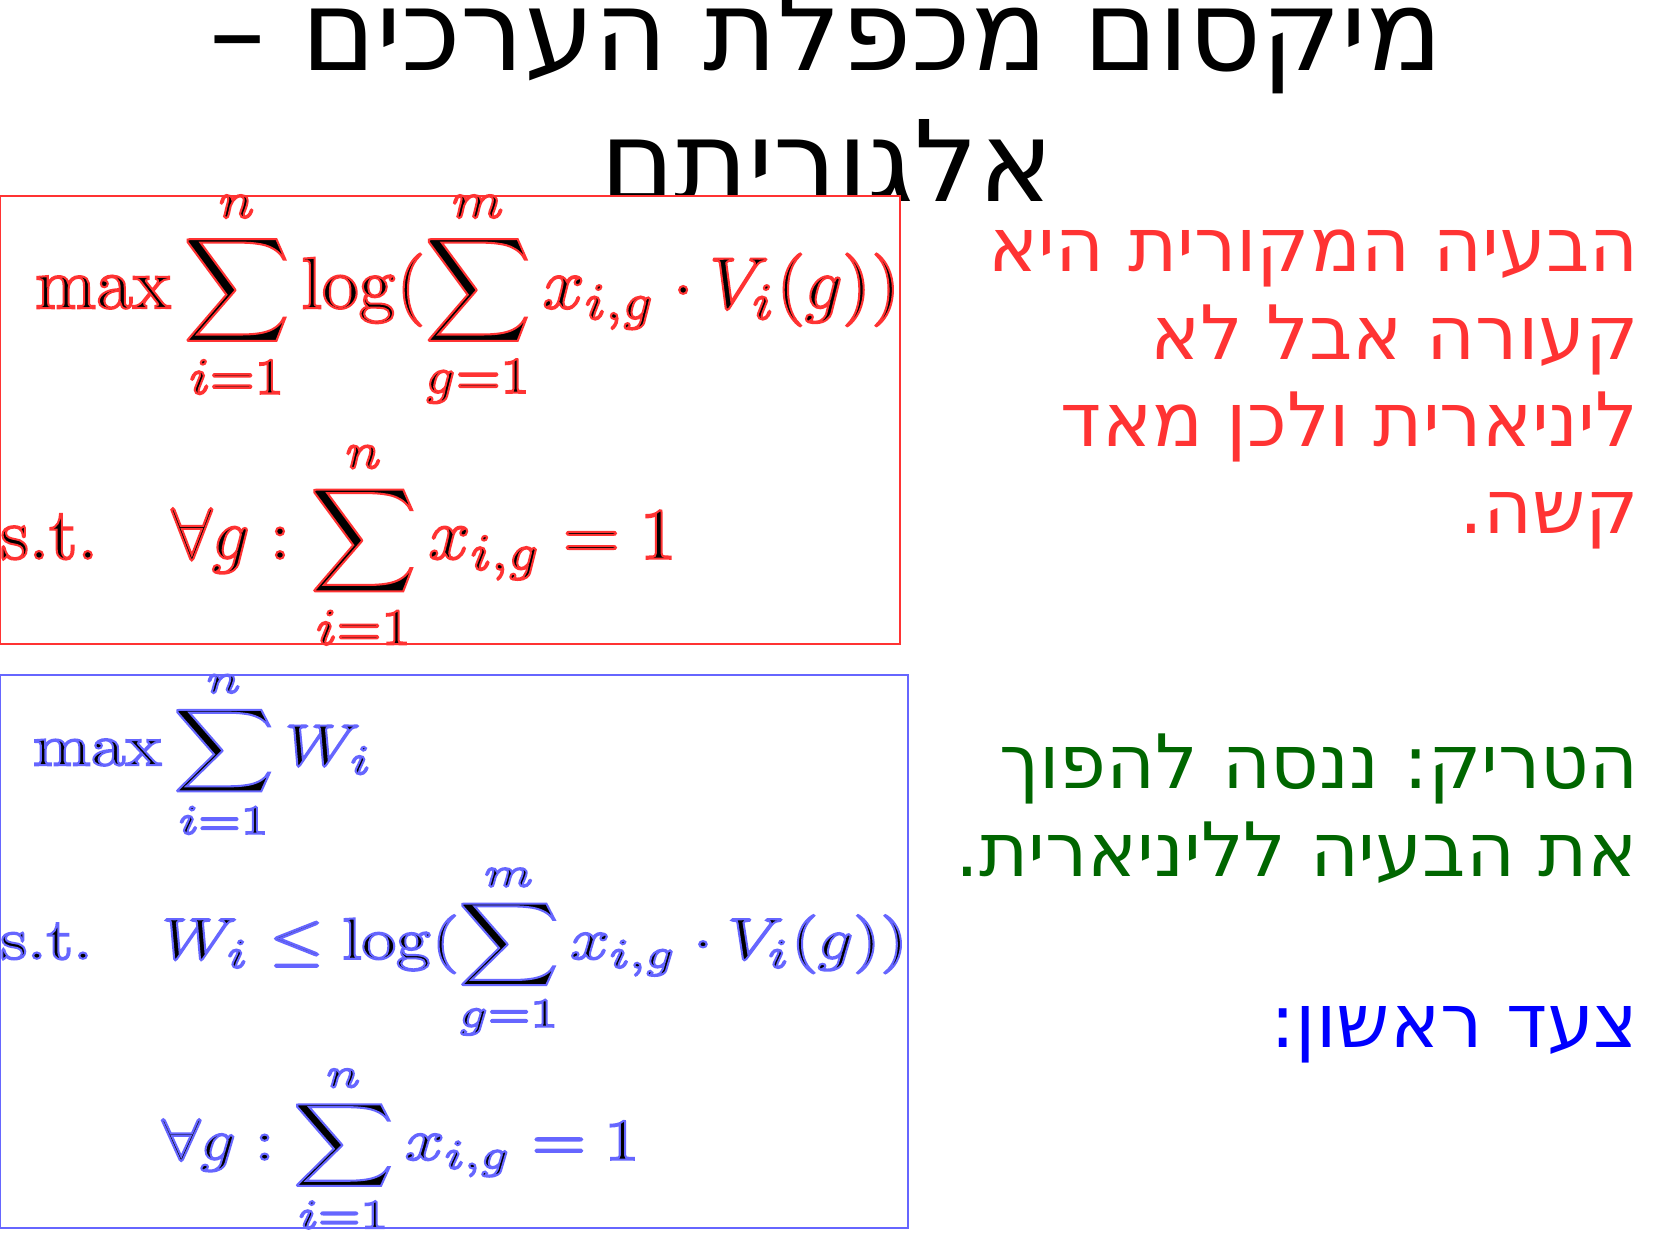

# מיקסום מכפלת הערכים – אלגוריתם
הבעיה המקורית היא קעורה אבל לא ליניארית ולכן מאד קשה.
הטריק: ננסה להפוך את הבעיה לליניארית.
צעד ראשון: